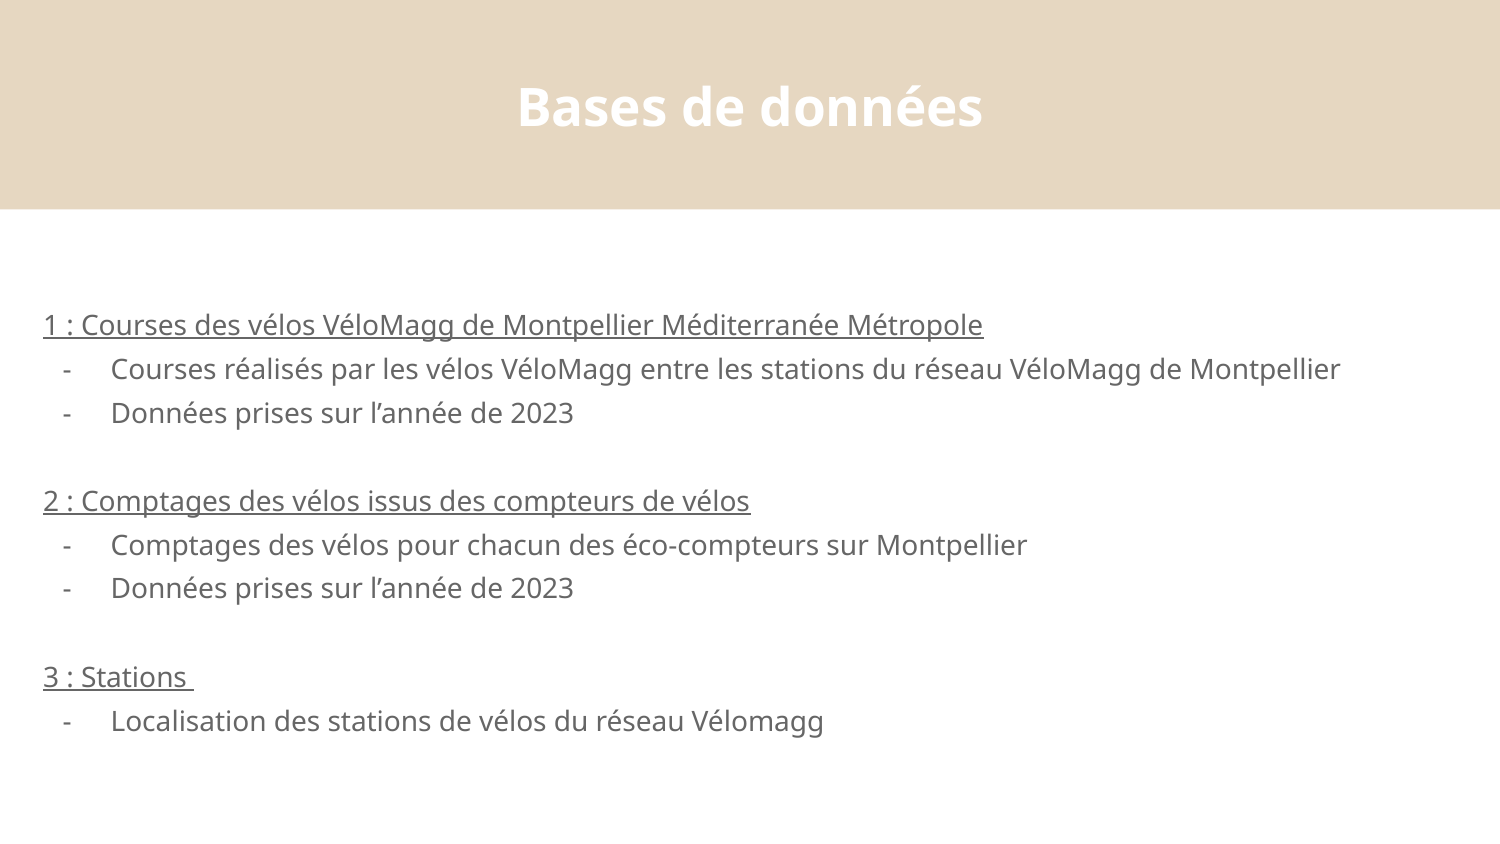

# Bases de données
1 : Courses des vélos VéloMagg de Montpellier Méditerranée Métropole
Courses réalisés par les vélos VéloMagg entre les stations du réseau VéloMagg de Montpellier
Données prises sur l’année de 2023
2 : Comptages des vélos issus des compteurs de vélos
Comptages des vélos pour chacun des éco-compteurs sur Montpellier
Données prises sur l’année de 2023
3 : Stations
Localisation des stations de vélos du réseau Vélomagg